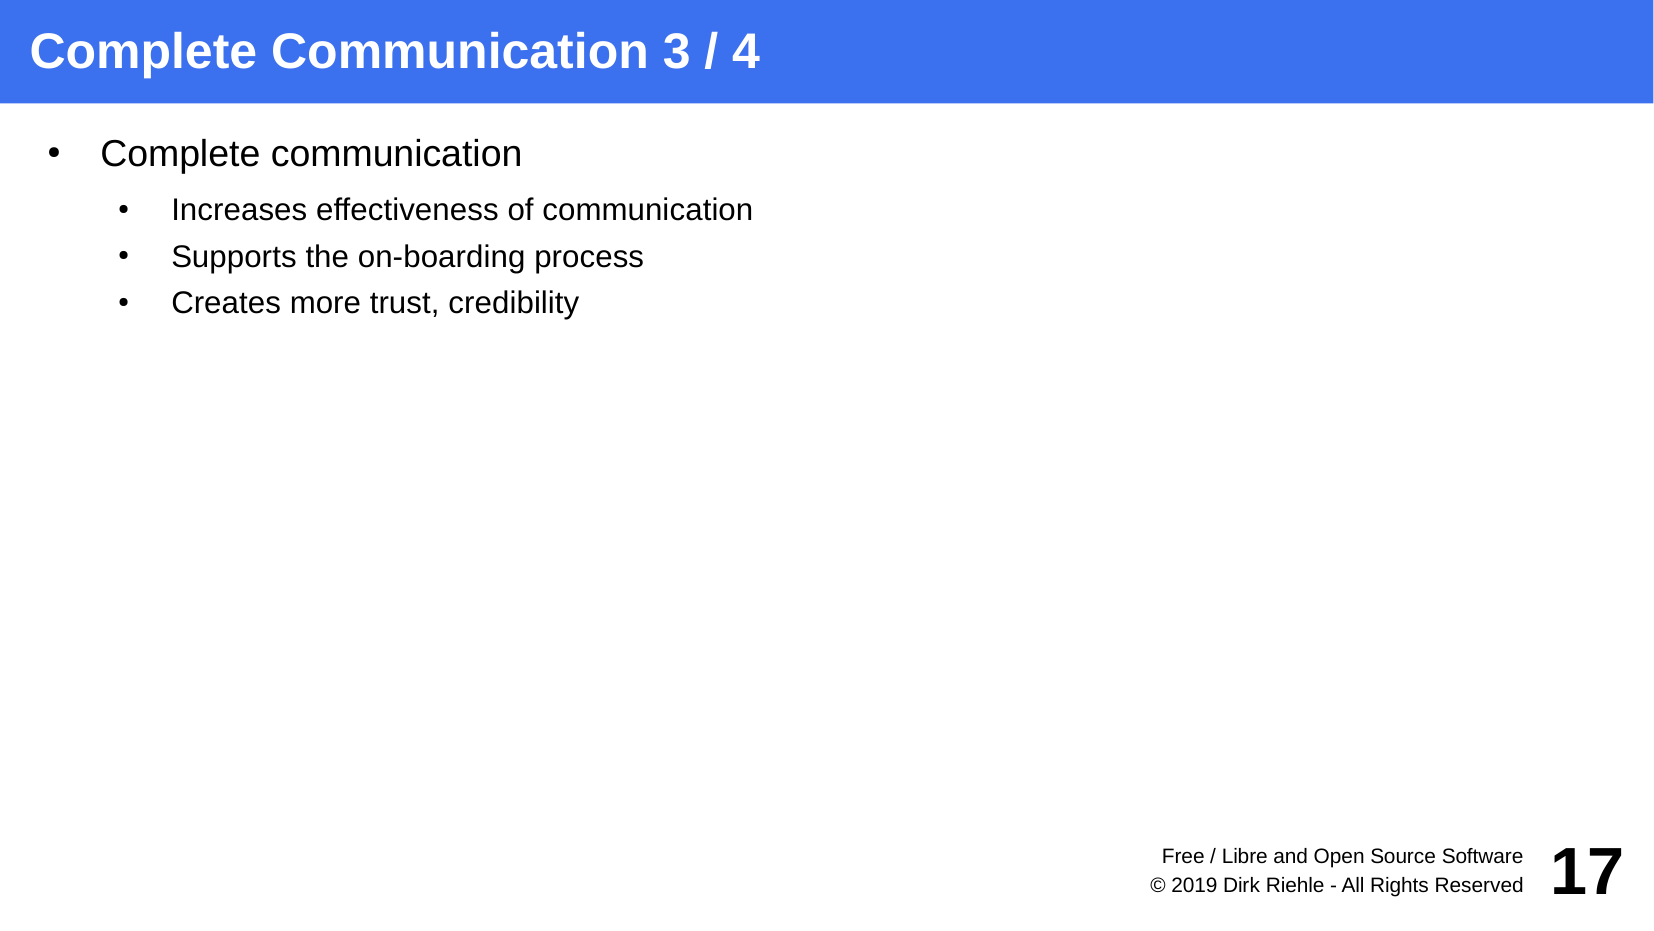

# Complete Communication 3 / 4
Complete communication
Increases effectiveness of communication
Supports the on-boarding process
Creates more trust, credibility
Free / Libre and Open Source Software
17
© 2019 Dirk Riehle - All Rights Reserved